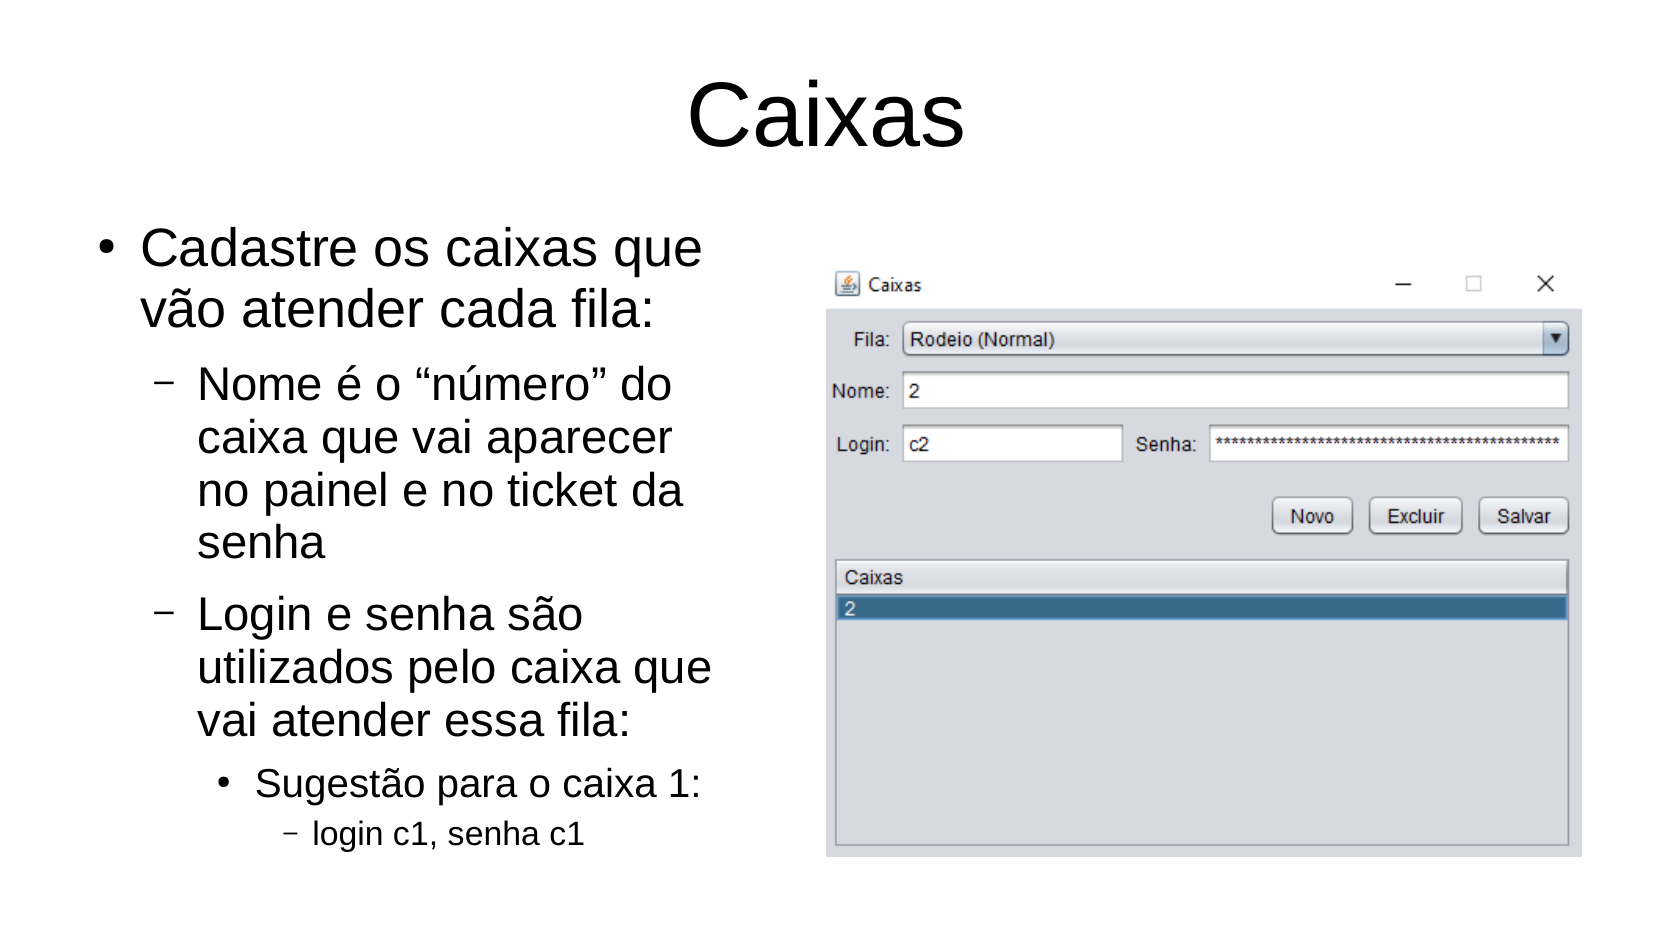

# Caixas
Cadastre os caixas que vão atender cada fila:
Nome é o “número” do caixa que vai aparecer no painel e no ticket da senha
Login e senha são utilizados pelo caixa que vai atender essa fila:
Sugestão para o caixa 1:
login c1, senha c1